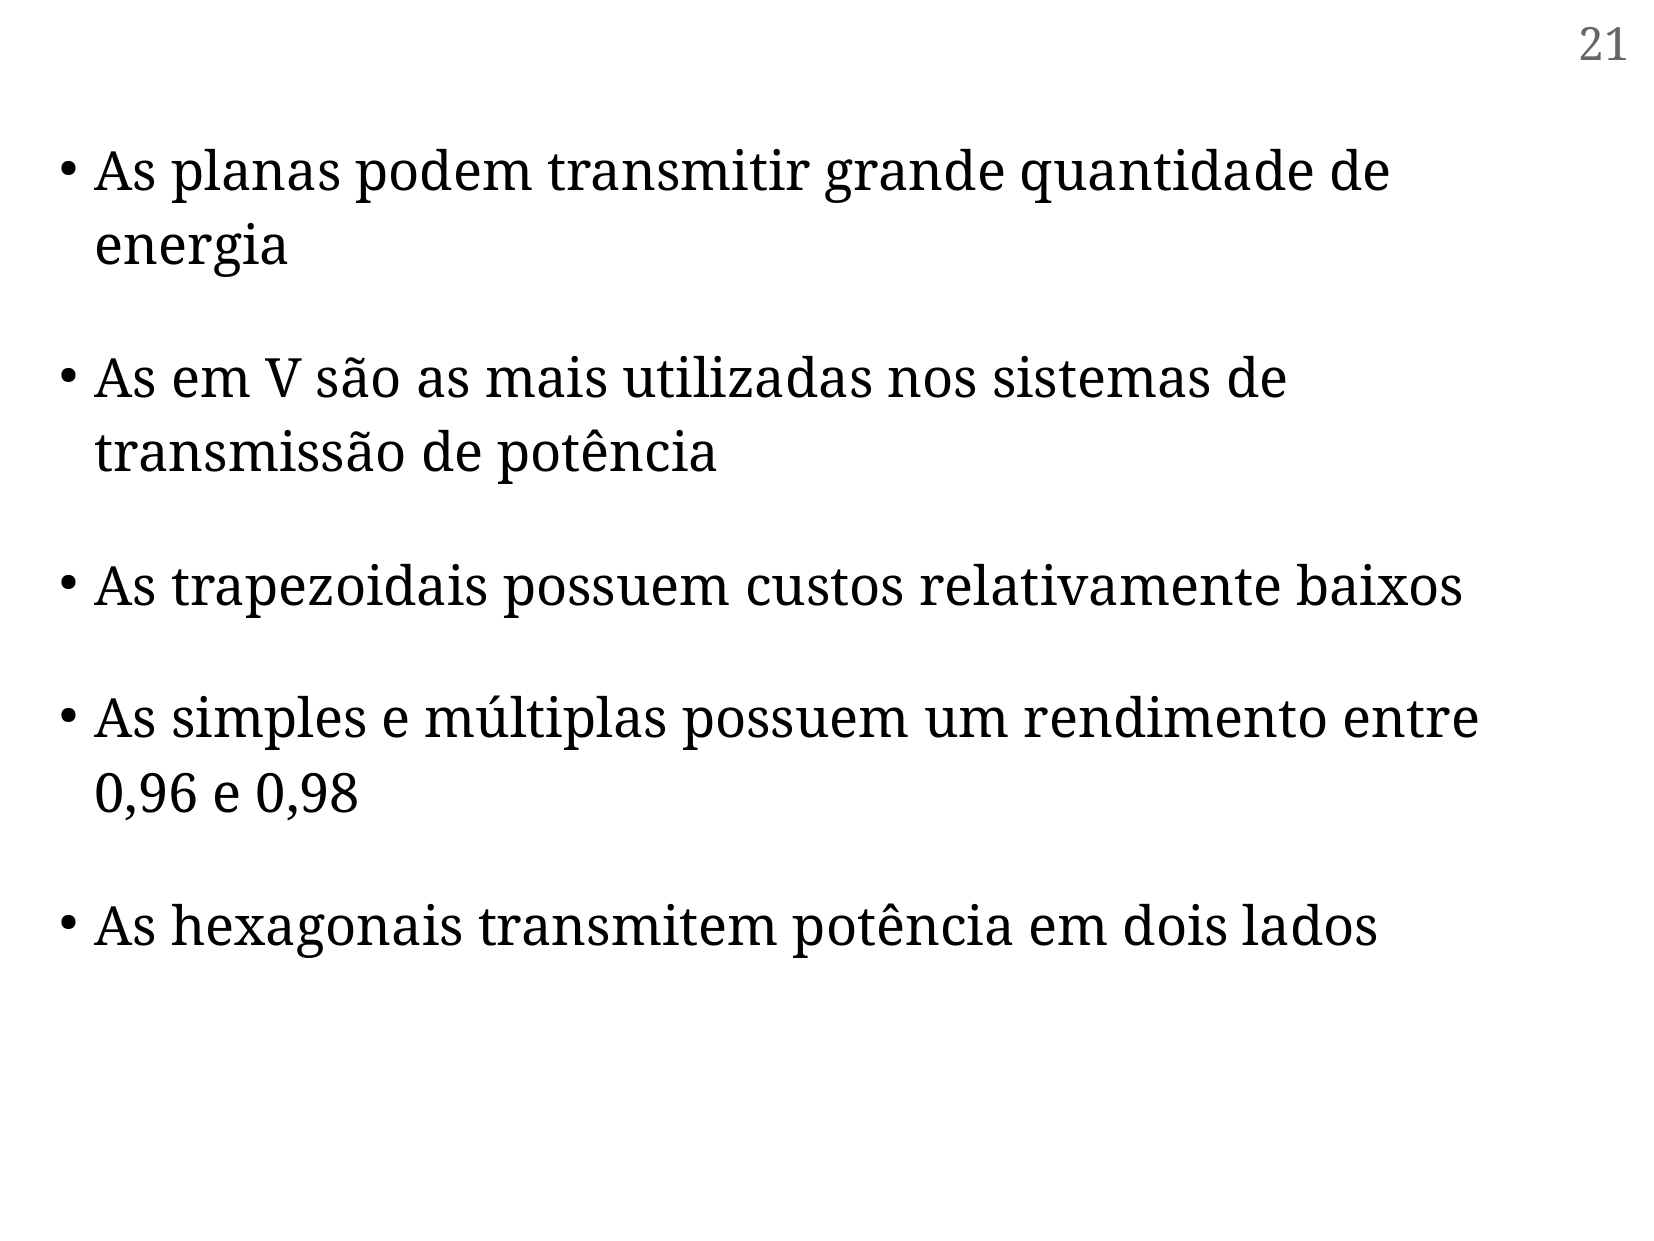

21
#
As planas podem transmitir grande quantidade de energia
As em V são as mais utilizadas nos sistemas de transmissão de potência
As trapezoidais possuem custos relativamente baixos
As simples e múltiplas possuem um rendimento entre 0,96 e 0,98
As hexagonais transmitem potência em dois lados